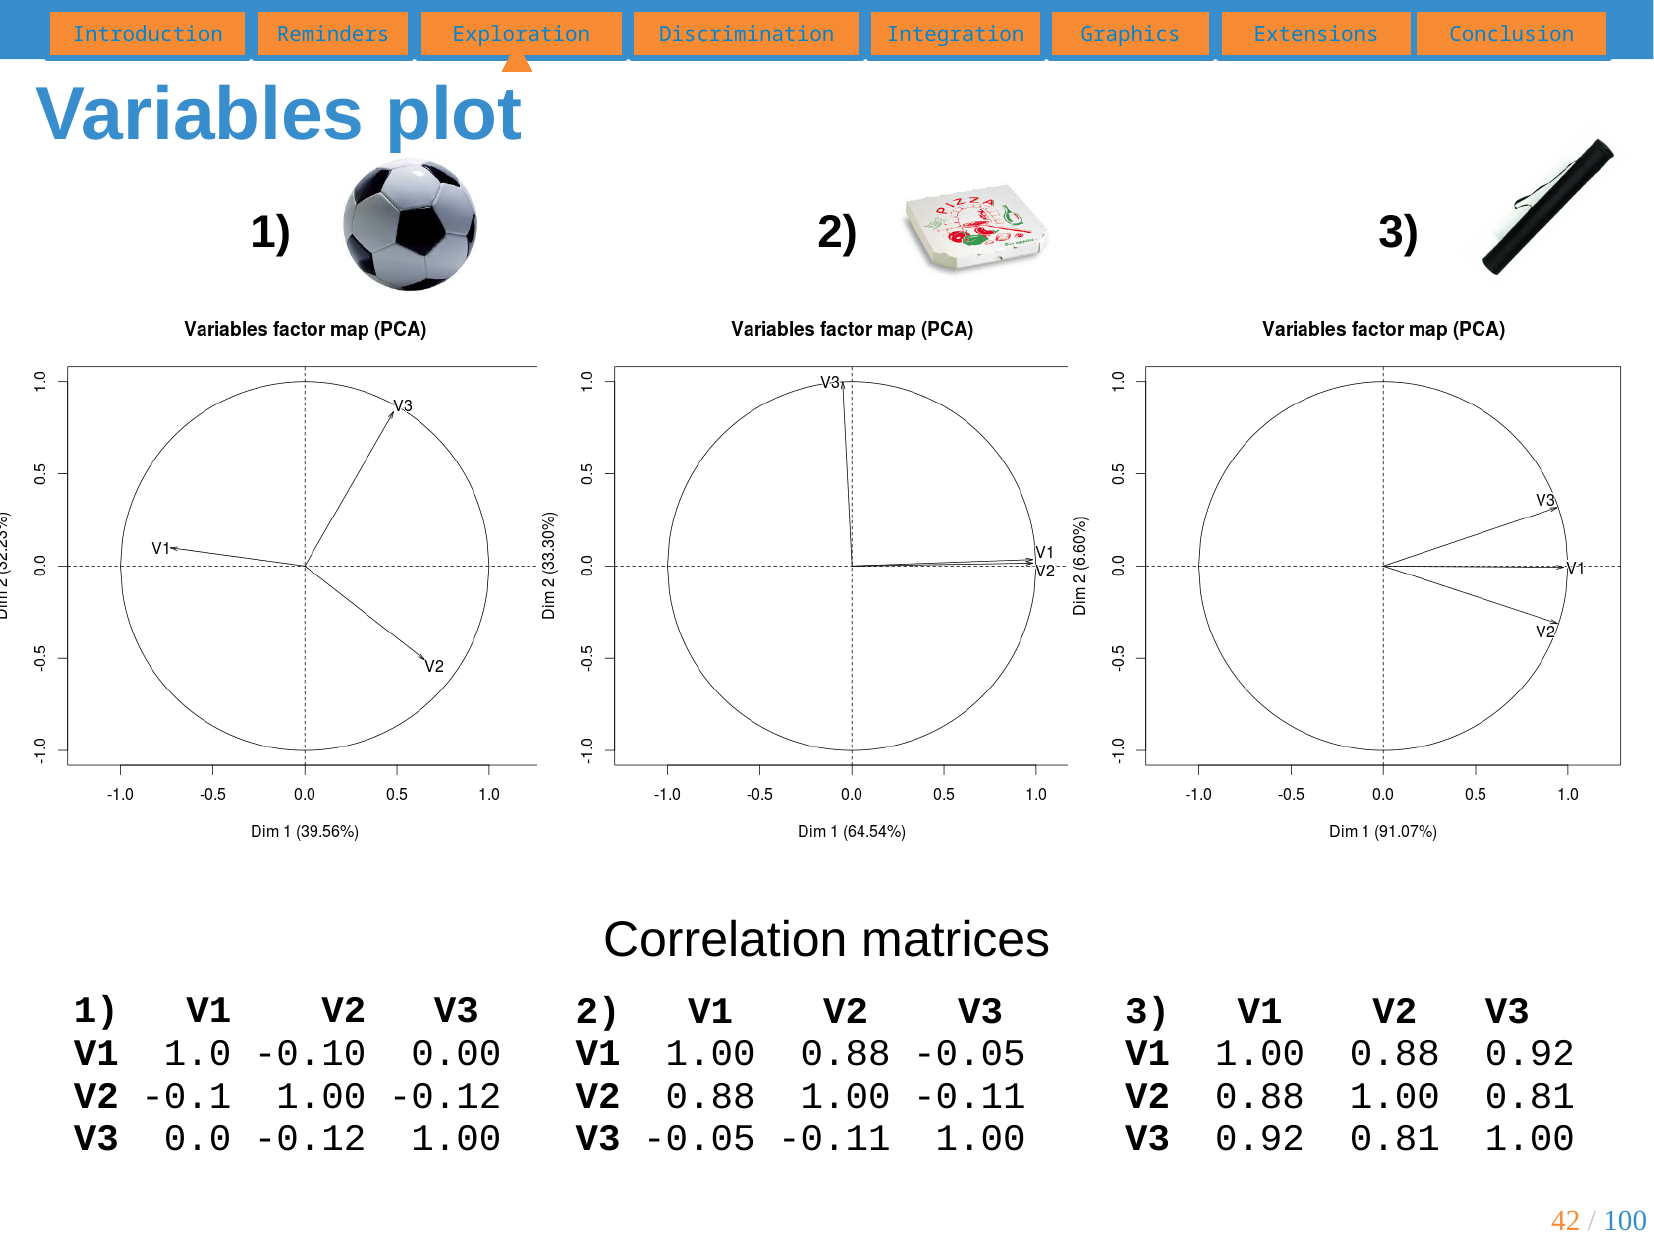

# Variables plot
1)
2)
3)
Correlation matrices
1) V1 V2 V3
V1 1.0 -0.10 0.00
V2 -0.1 1.00 -0.12
V3 0.0 -0.12 1.00
2) V1 V2 V3
V1 1.00 0.88 -0.05
V2 0.88 1.00 -0.11
V3 -0.05 -0.11 1.00
3) V1 V2 V3
V1 1.00 0.88 0.92
V2 0.88 1.00 0.81
V3 0.92 0.81 1.00
42